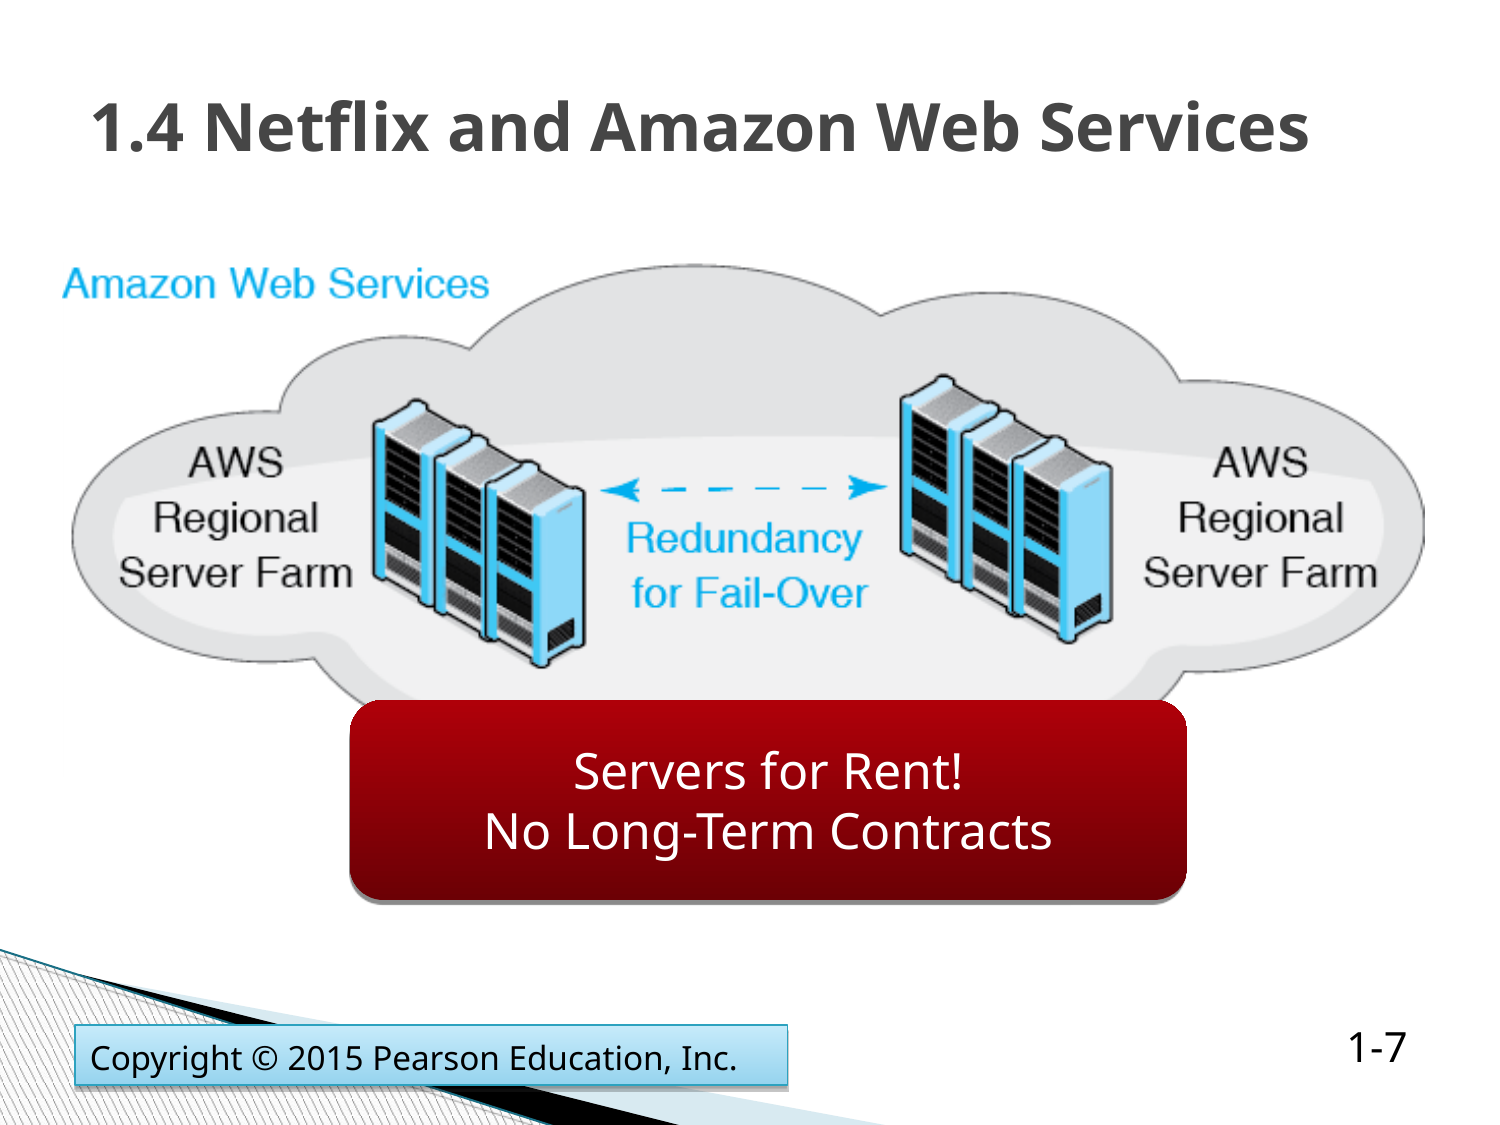

# 1.4 Netflix and Amazon Web Services
Servers for Rent!
No Long-Term Contracts
Copyright © 2015 Pearson Education, Inc.